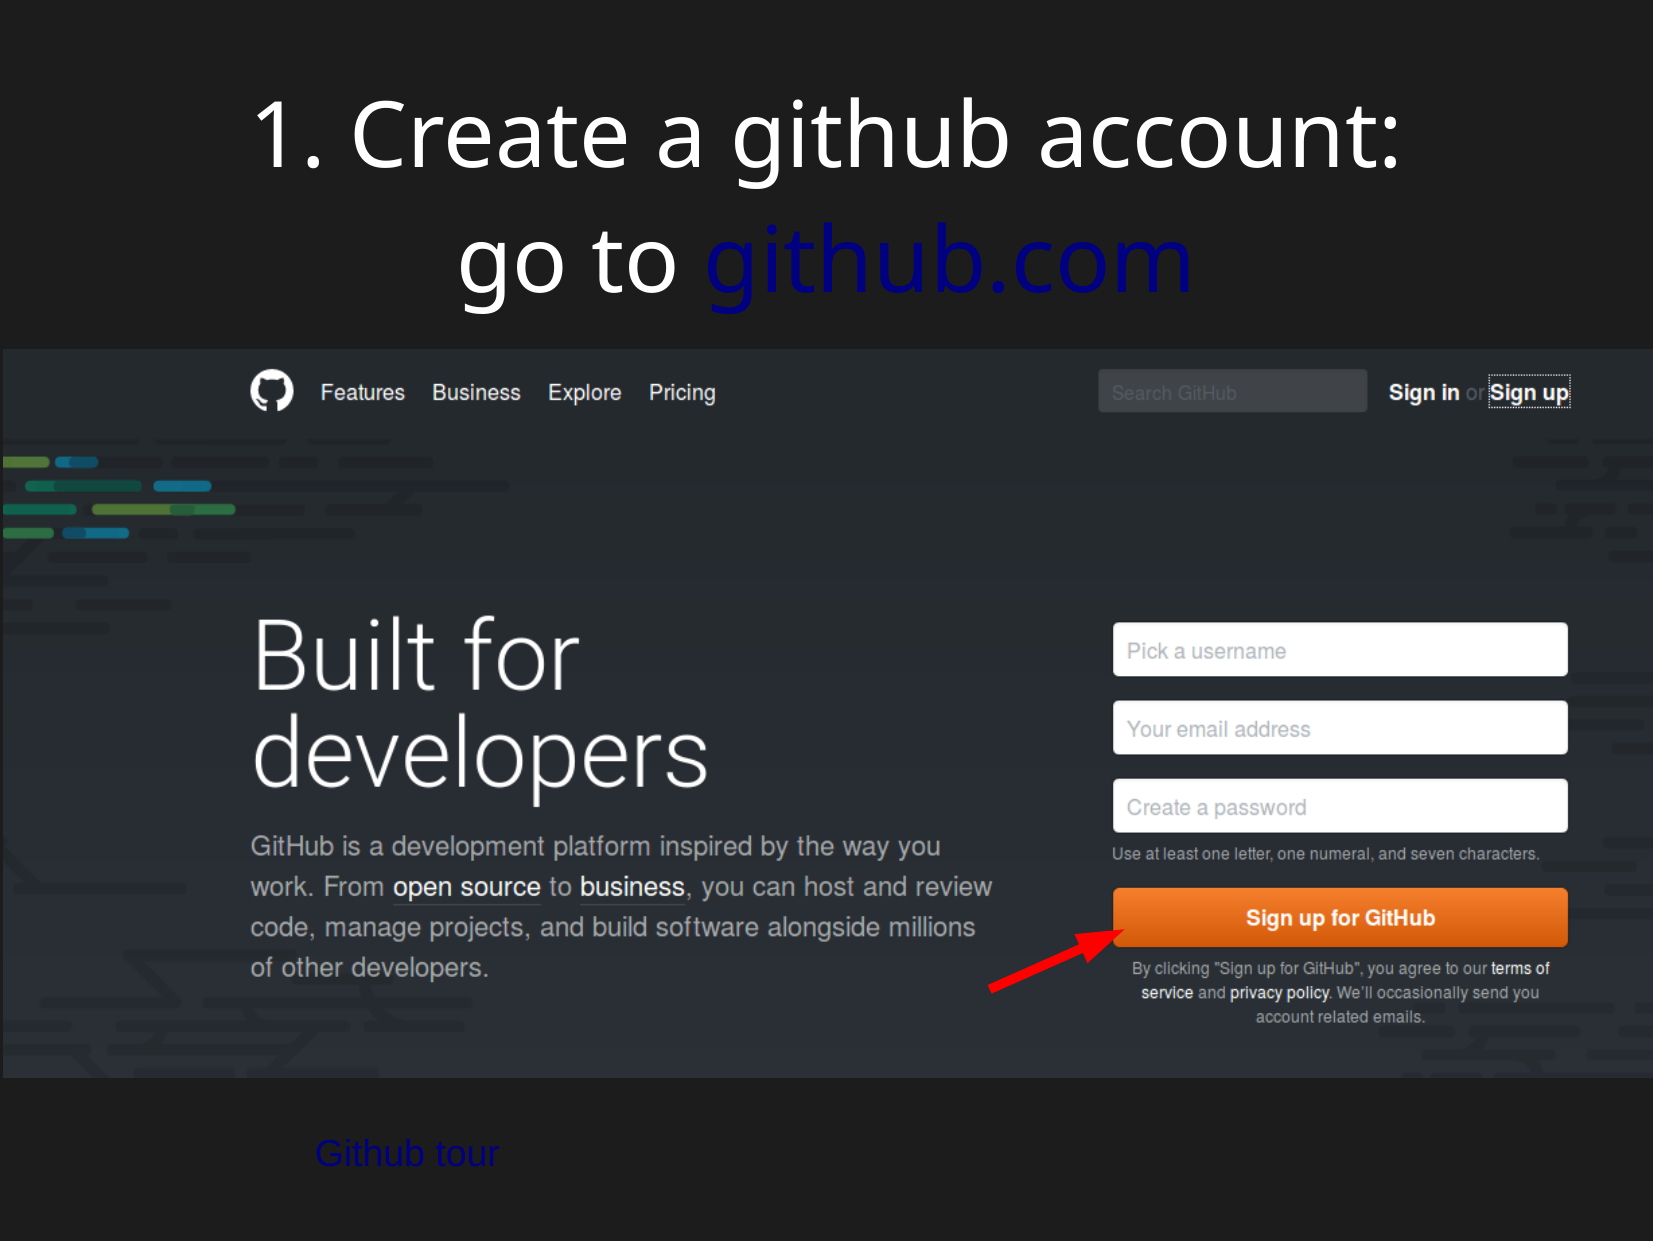

# 1. Create a github account: go to github.com
Github tour